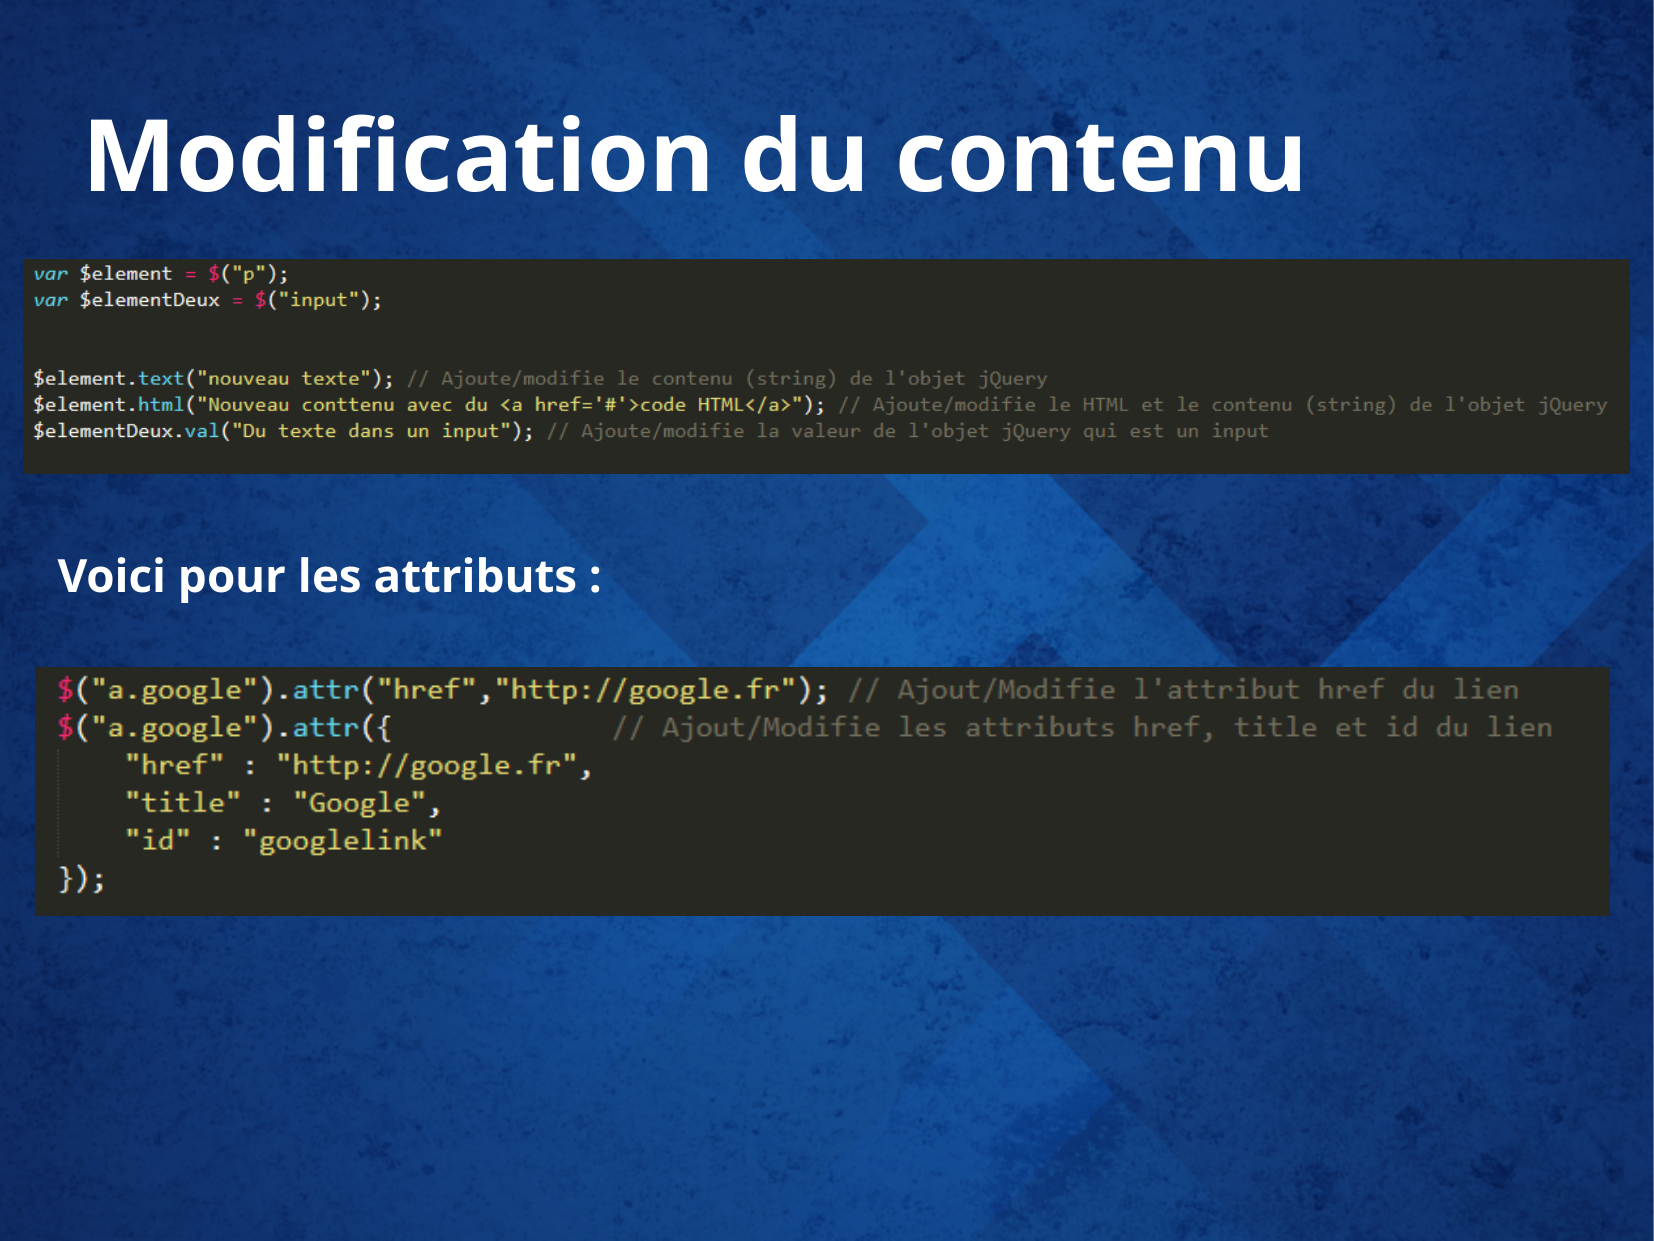

# Modification du contenu
Voici pour les attributs :